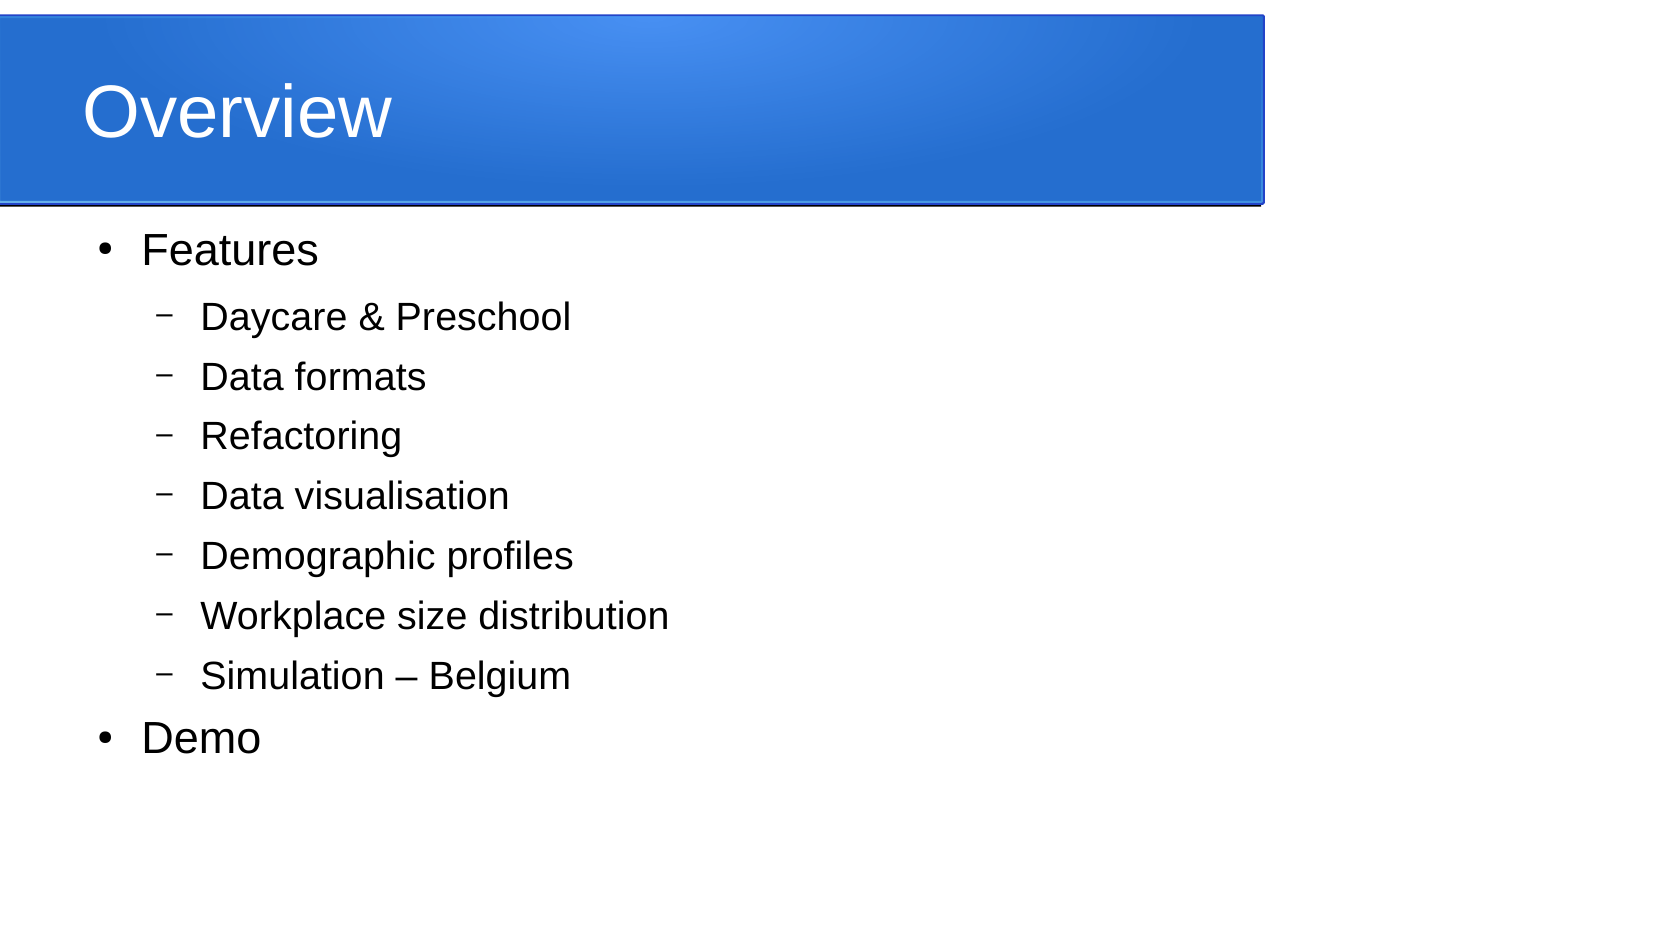

# Overview
Features
Daycare & Preschool
Data formats
Refactoring
Data visualisation
Demographic profiles
Workplace size distribution
Simulation – Belgium
Demo